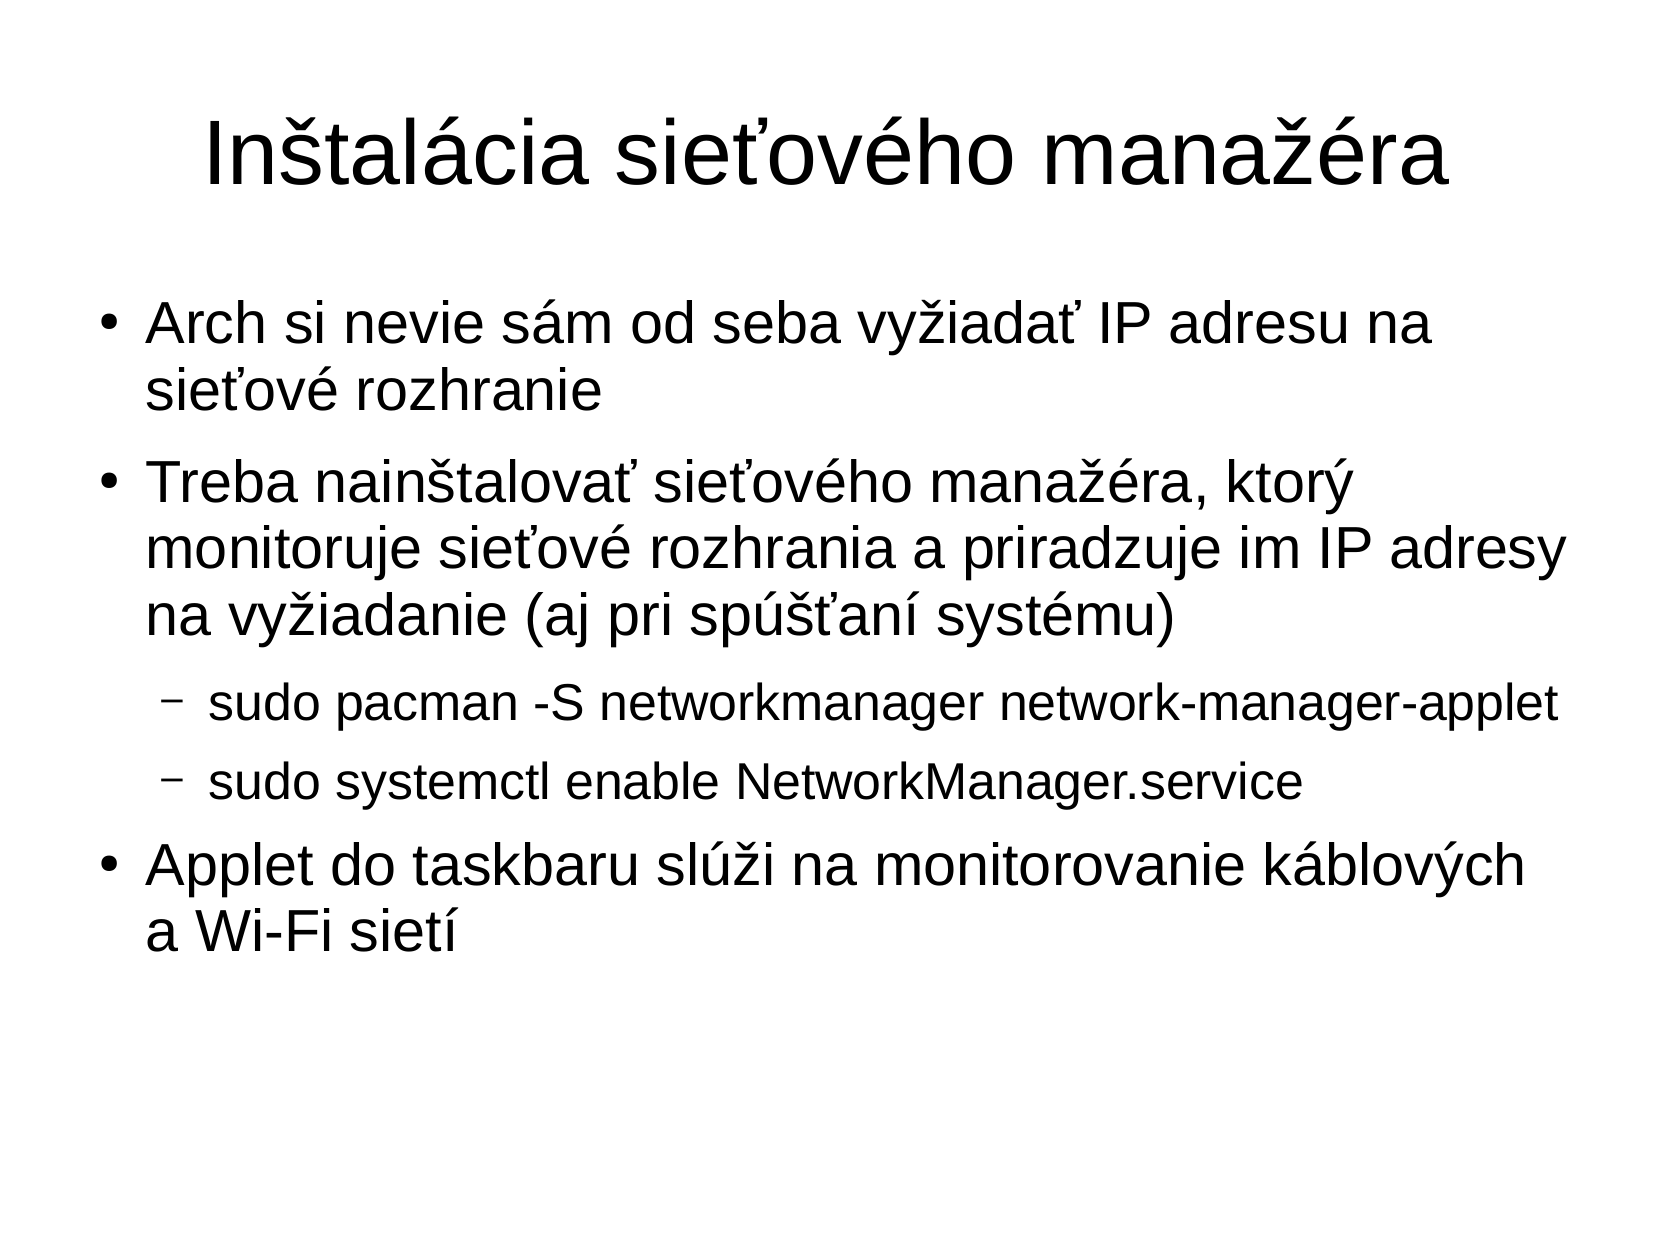

# Inštalácia sieťového manažéra
Arch si nevie sám od seba vyžiadať IP adresu na sieťové rozhranie
Treba nainštalovať sieťového manažéra, ktorý monitoruje sieťové rozhrania a priradzuje im IP adresy na vyžiadanie (aj pri spúšťaní systému)
sudo pacman -S networkmanager network-manager-applet
sudo systemctl enable NetworkManager.service
Applet do taskbaru slúži na monitorovanie káblových a Wi-Fi sietí